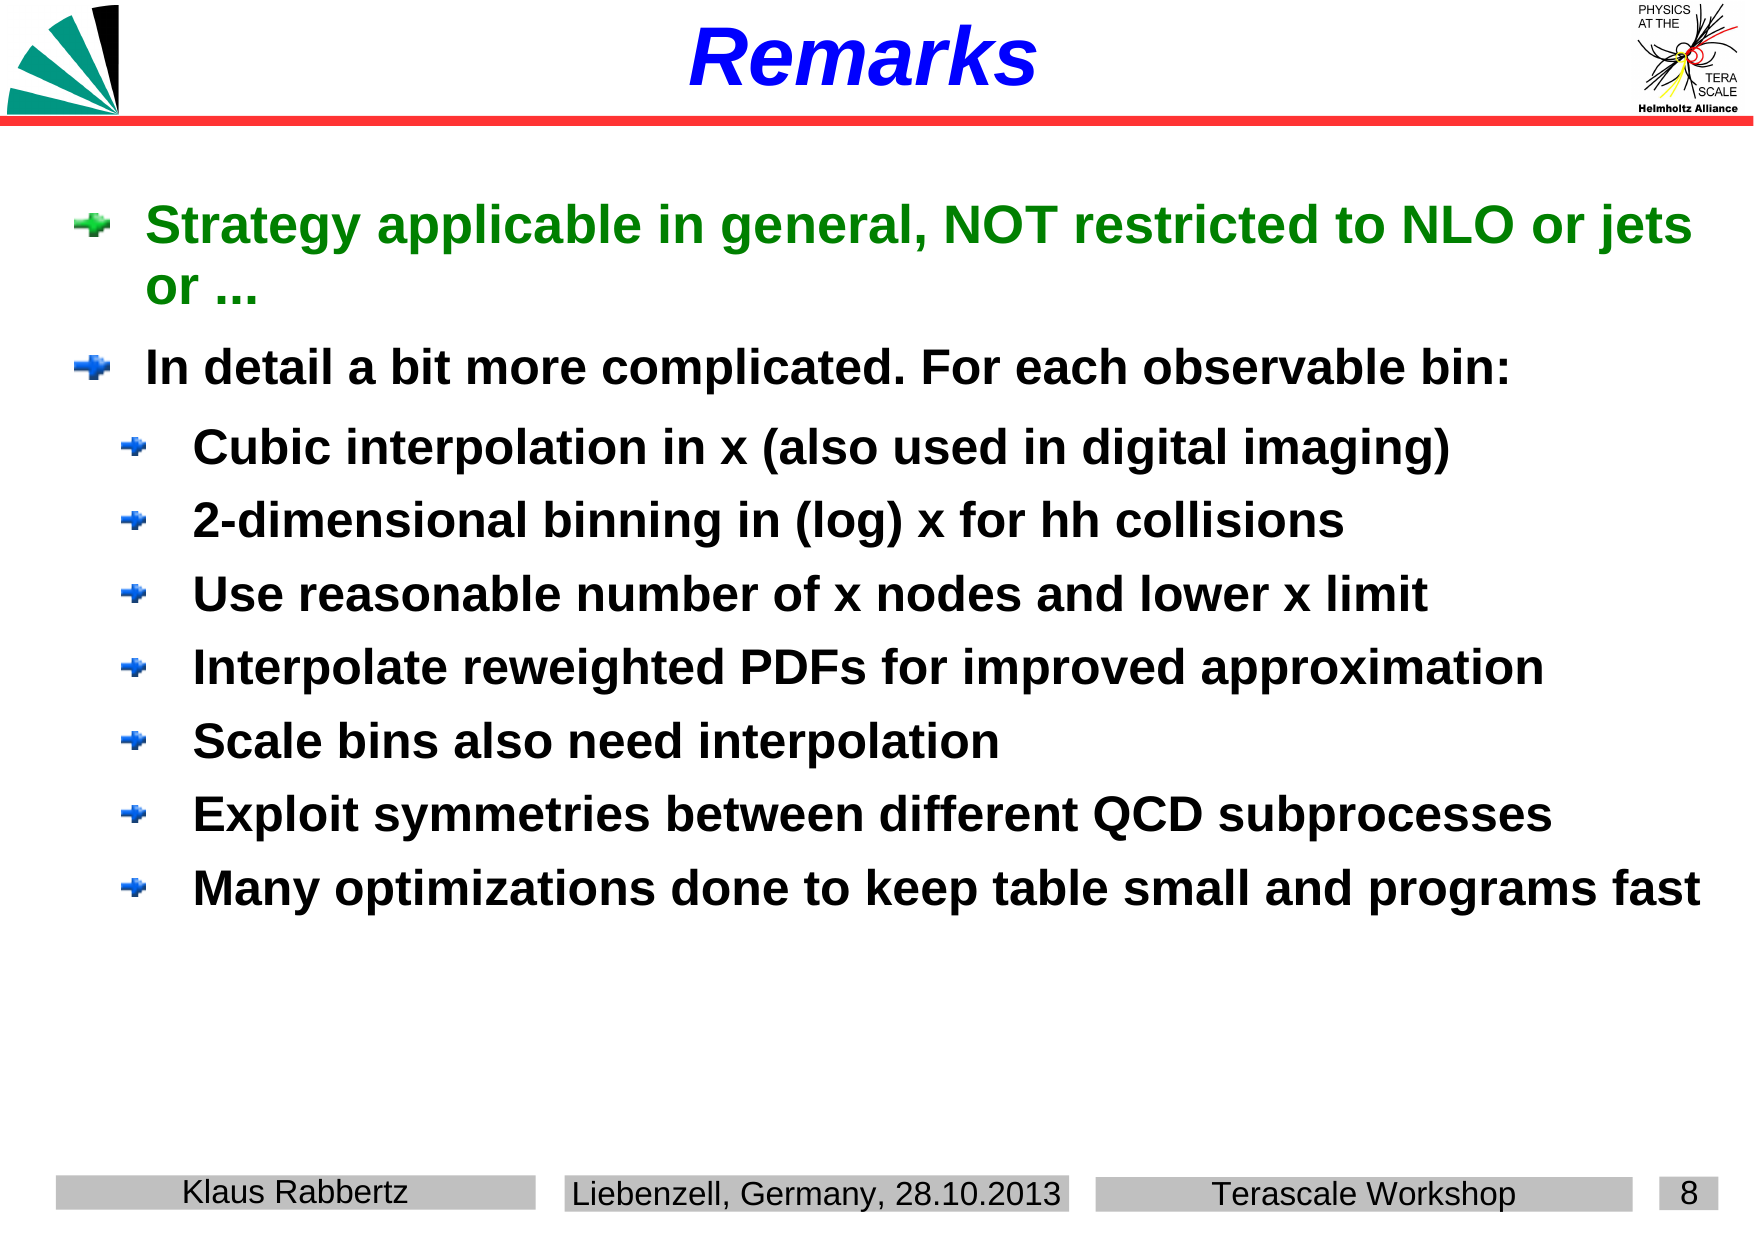

Remarks
# Strategy applicable in general, NOT restricted to NLO or jets or ...
In detail a bit more complicated. For each observable bin:
Cubic interpolation in x (also used in digital imaging)
2-dimensional binning in (log) x for hh collisions
Use reasonable number of x nodes and lower x limit
Interpolate reweighted PDFs for improved approximation
Scale bins also need interpolation
Exploit symmetries between different QCD subprocesses
Many optimizations done to keep table small and programs fast